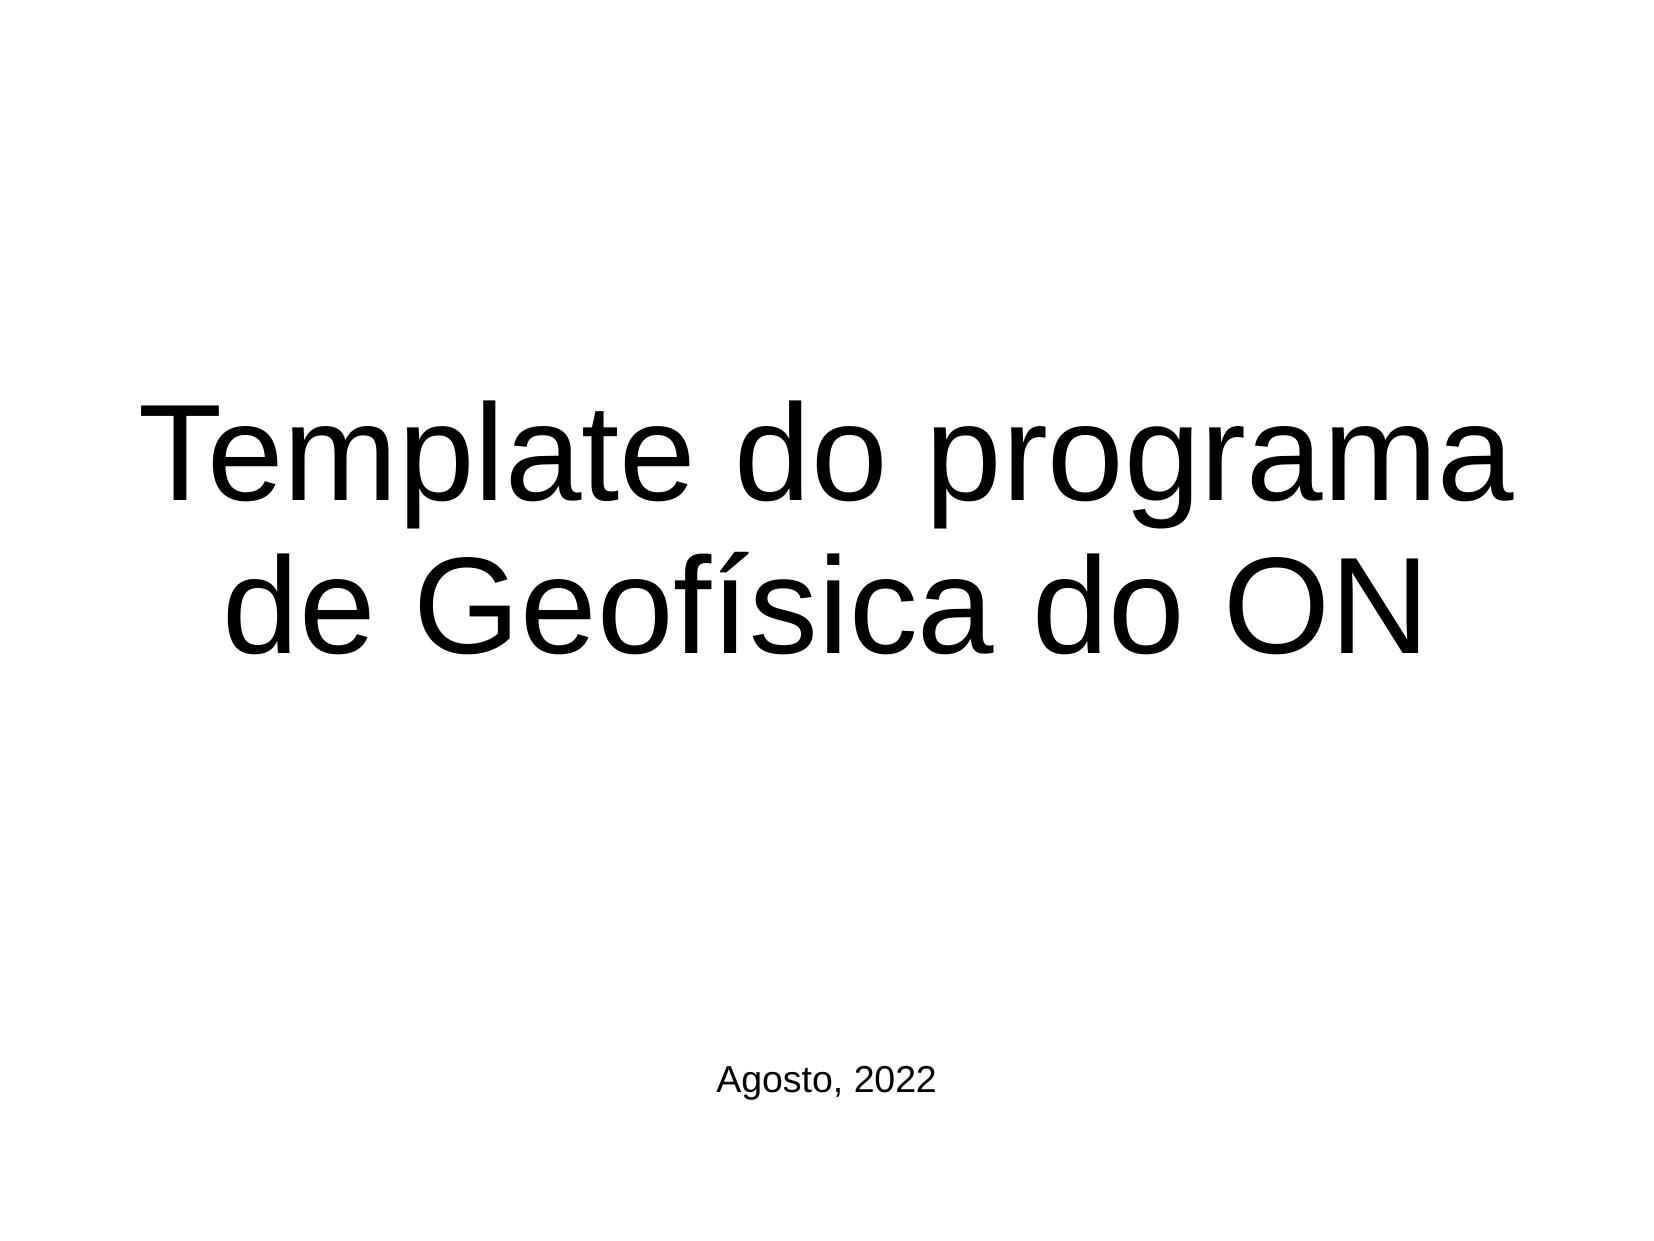

# Template do programa de Geofísica do ON
Agosto, 2022